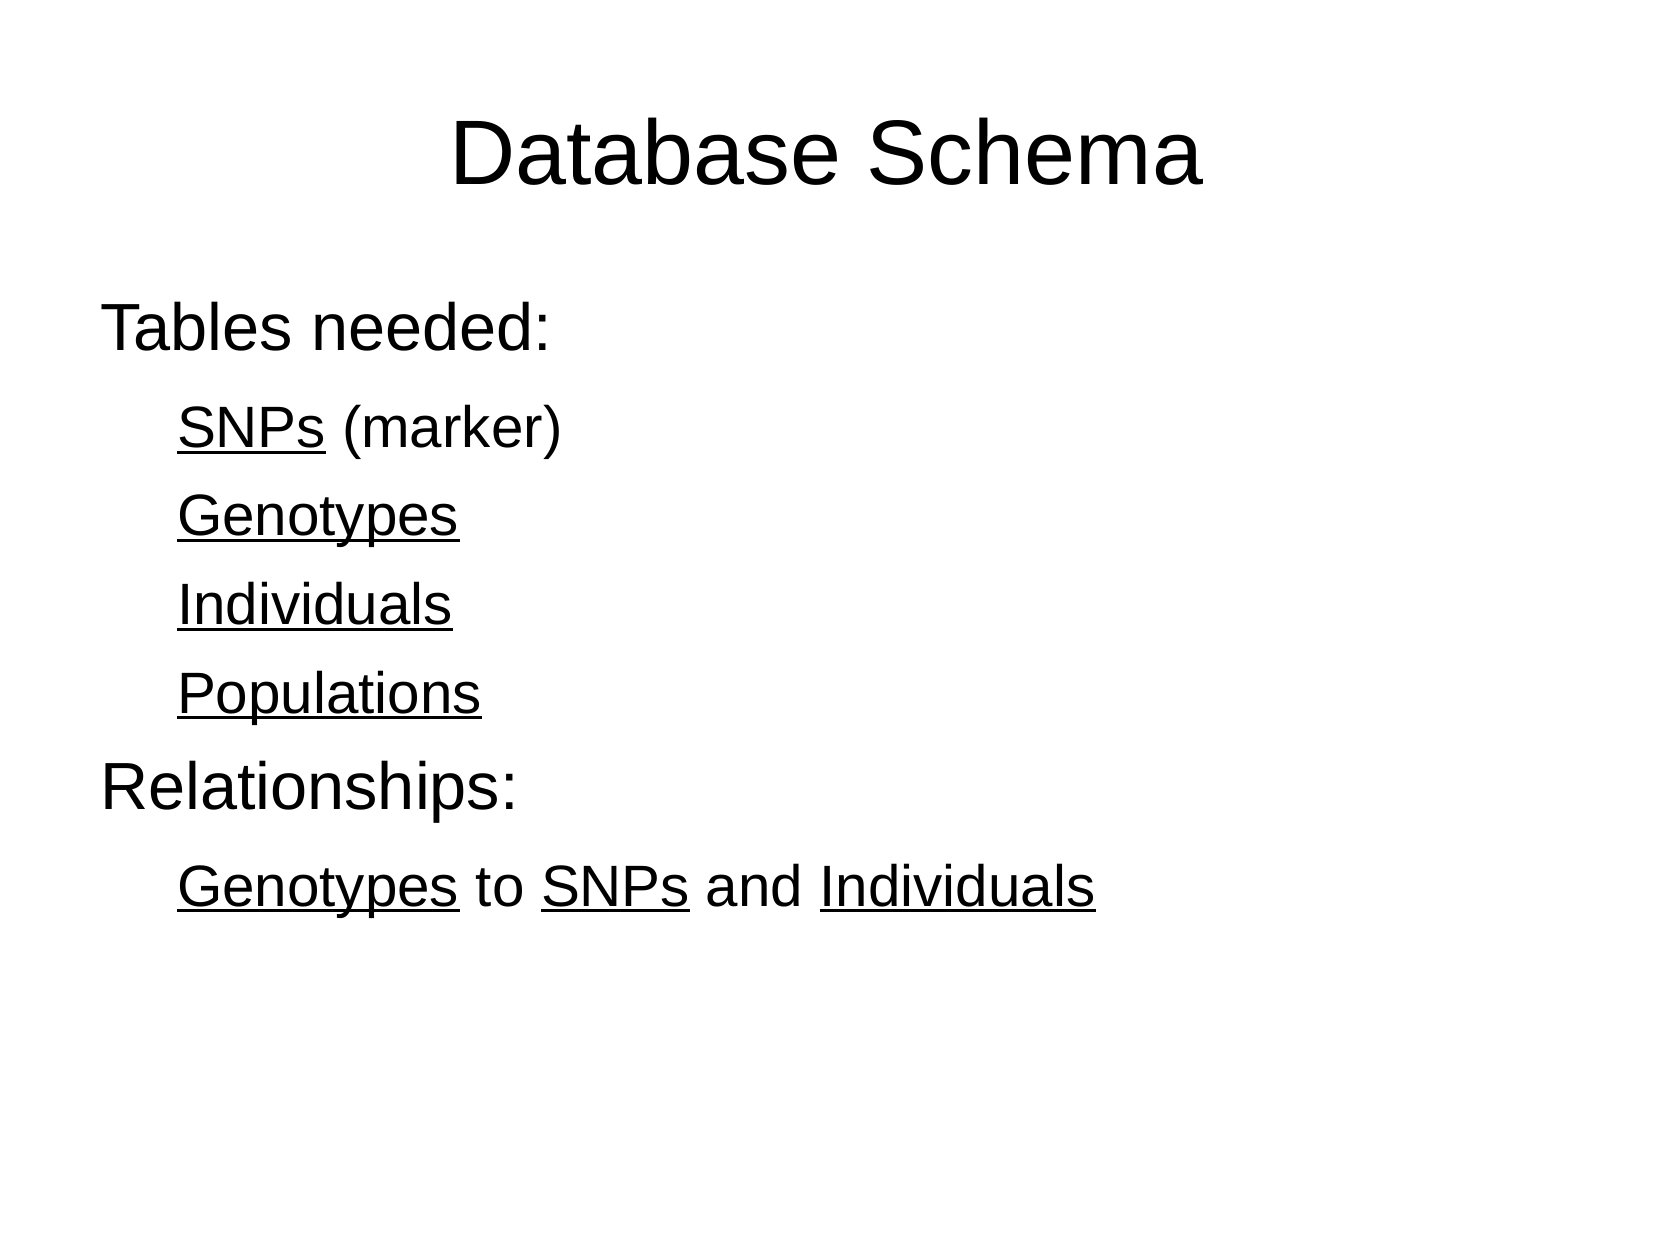

# Database Schema
Tables needed:
SNPs (marker)
Genotypes
Individuals
Populations
Relationships:
Genotypes to SNPs and Individuals